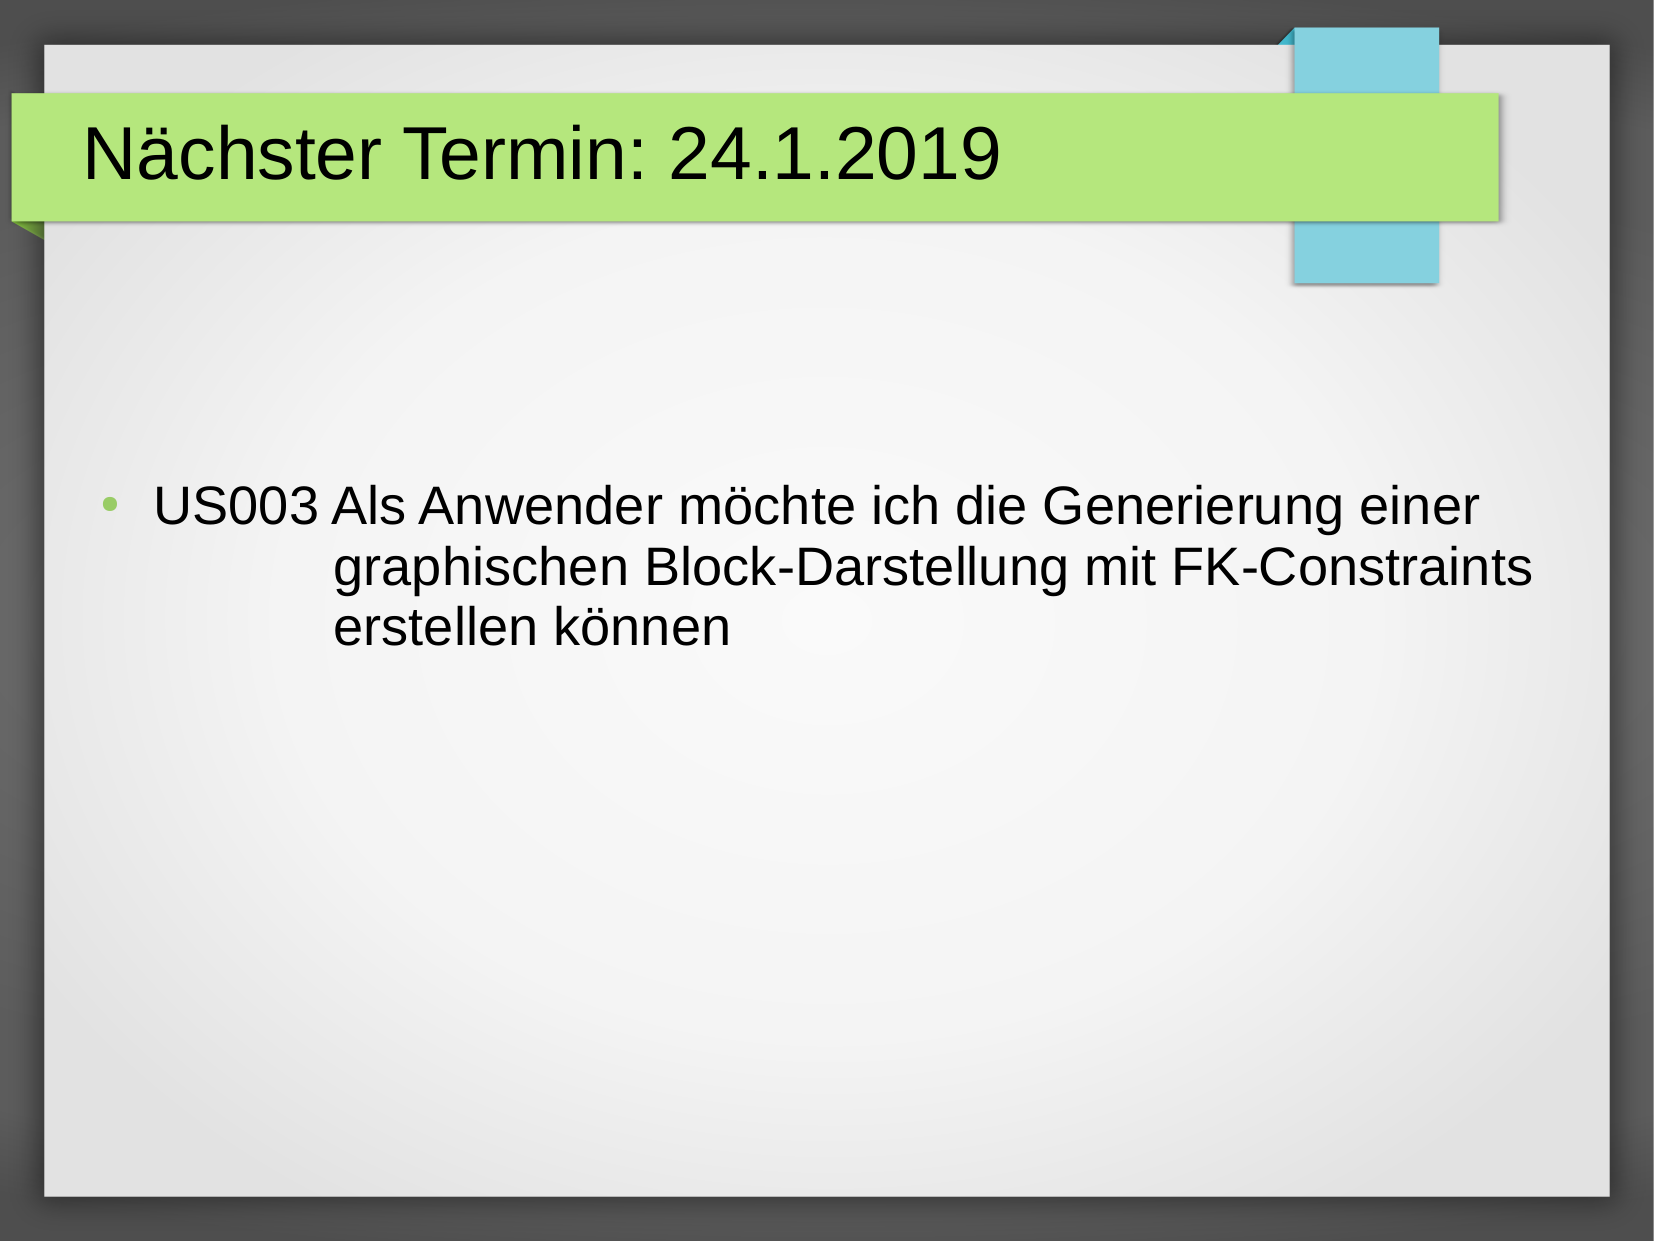

# Nächster Termin: 24.1.2019
US003 Als Anwender möchte ich die Generierung einer 			 graphischen Block-Darstellung mit FK-Constraints 		 erstellen können